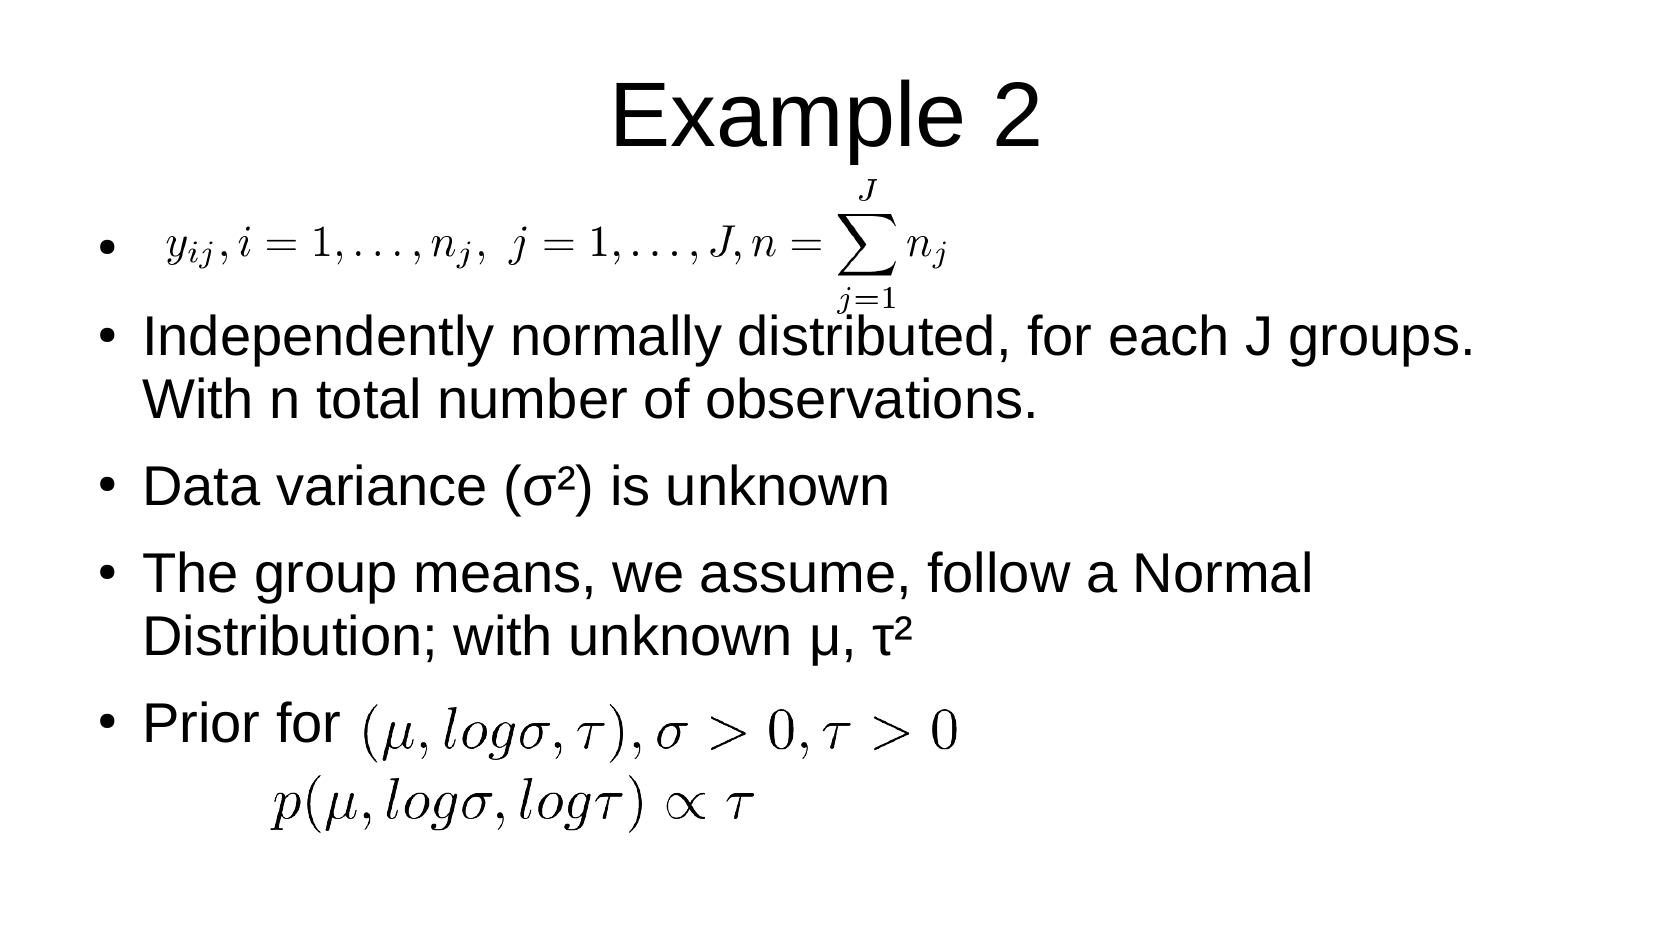

# Example 2
Independently normally distributed, for each J groups. With n total number of observations.
Data variance (σ²) is unknown
The group means, we assume, follow a Normal Distribution; with unknown μ, τ²
Prior for